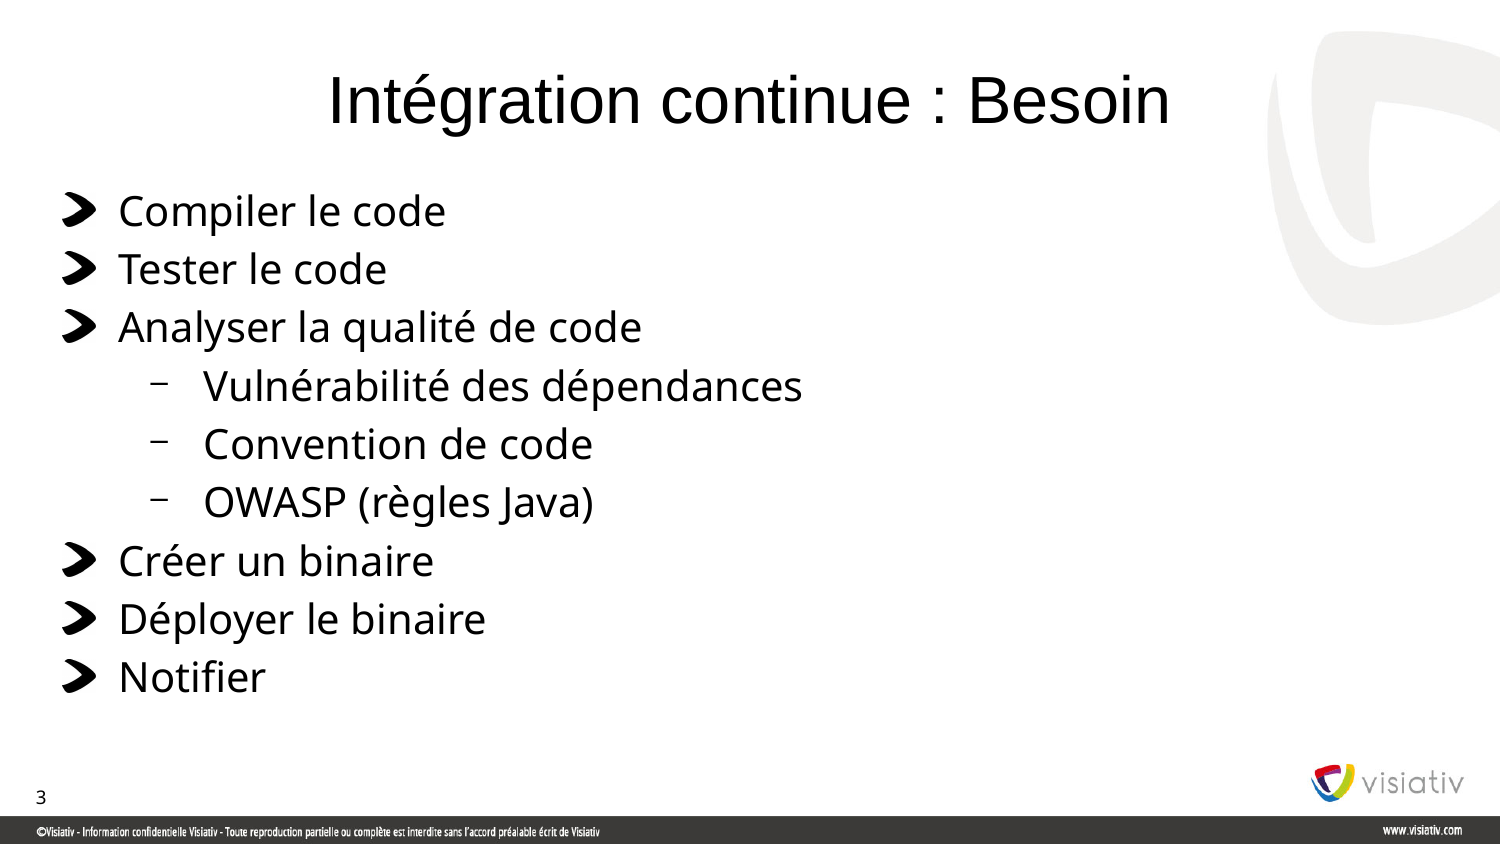

# Intégration continue : Besoin
Compiler le code
Tester le code
Analyser la qualité de code
Vulnérabilité des dépendances
Convention de code
OWASP (règles Java)
Créer un binaire
Déployer le binaire
Notifier